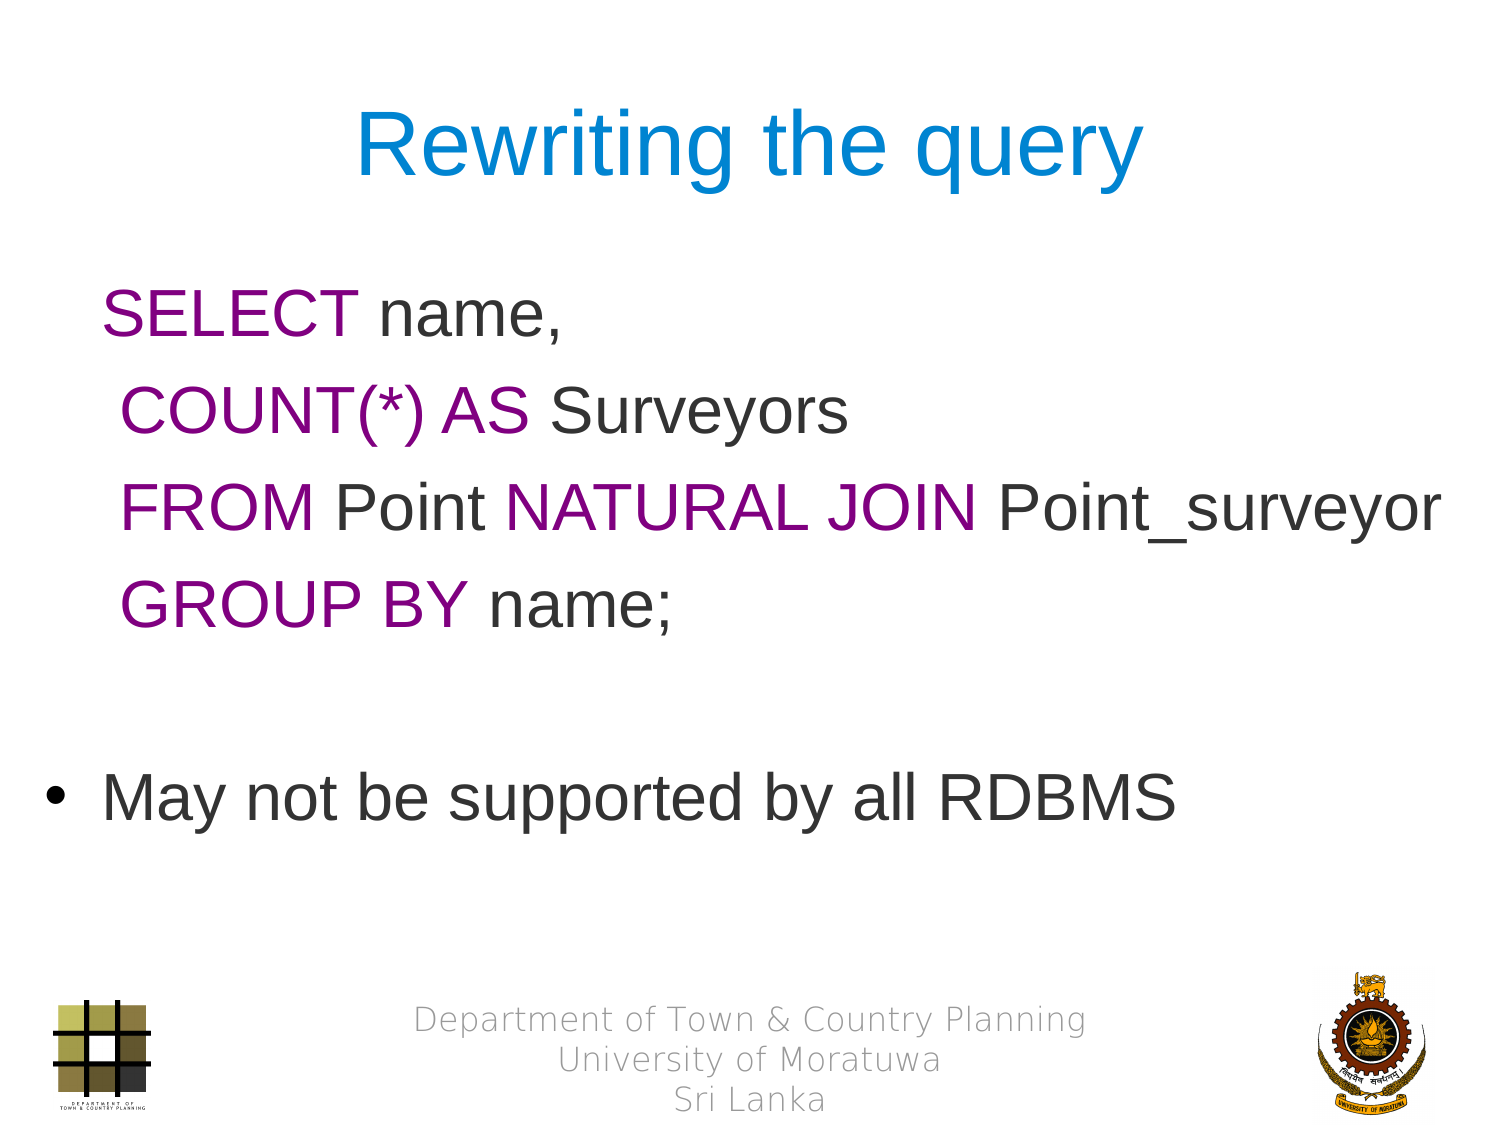

# Rewriting the query
SELECT name,
 COUNT(*) AS Surveyors
 FROM Point NATURAL JOIN Point_surveyor
 GROUP BY name;
May not be supported by all RDBMS